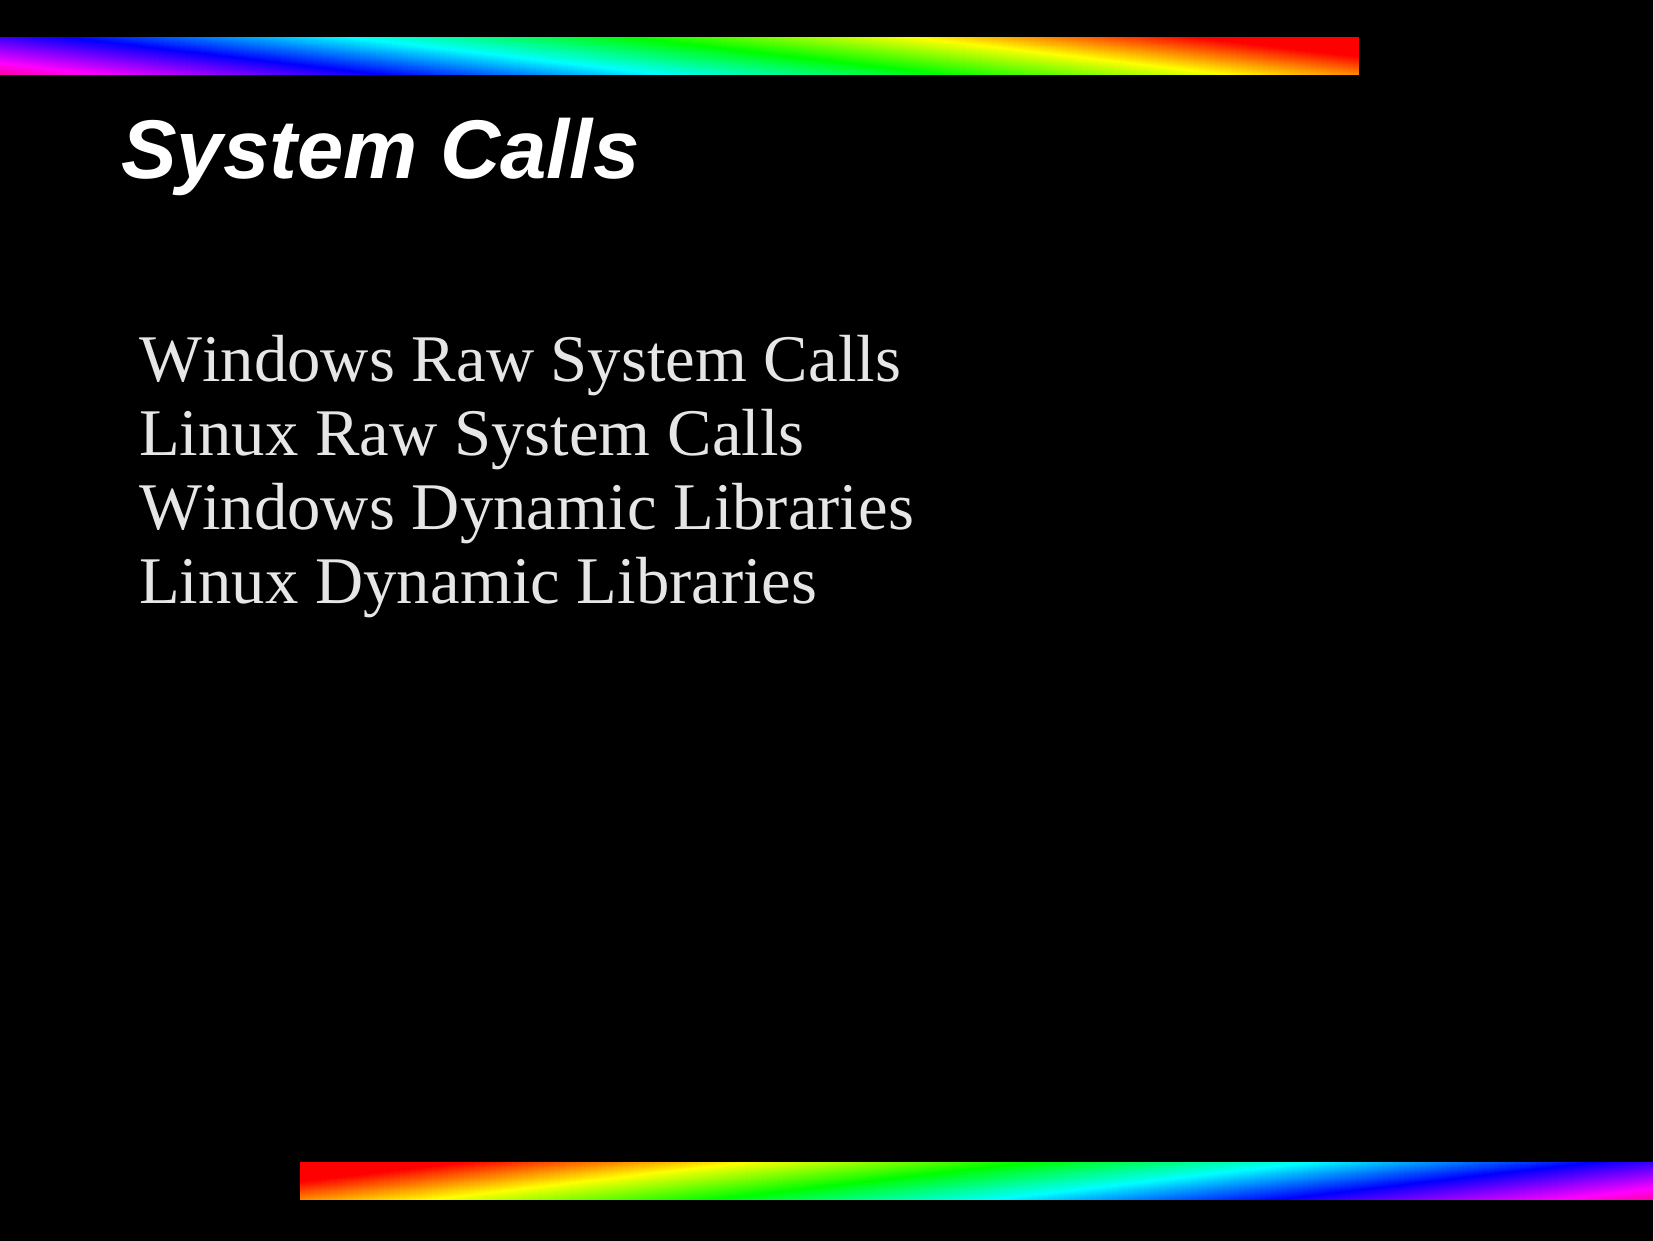

# System Calls
Windows Raw System Calls
Linux Raw System Calls
Windows Dynamic Libraries
Linux Dynamic Libraries